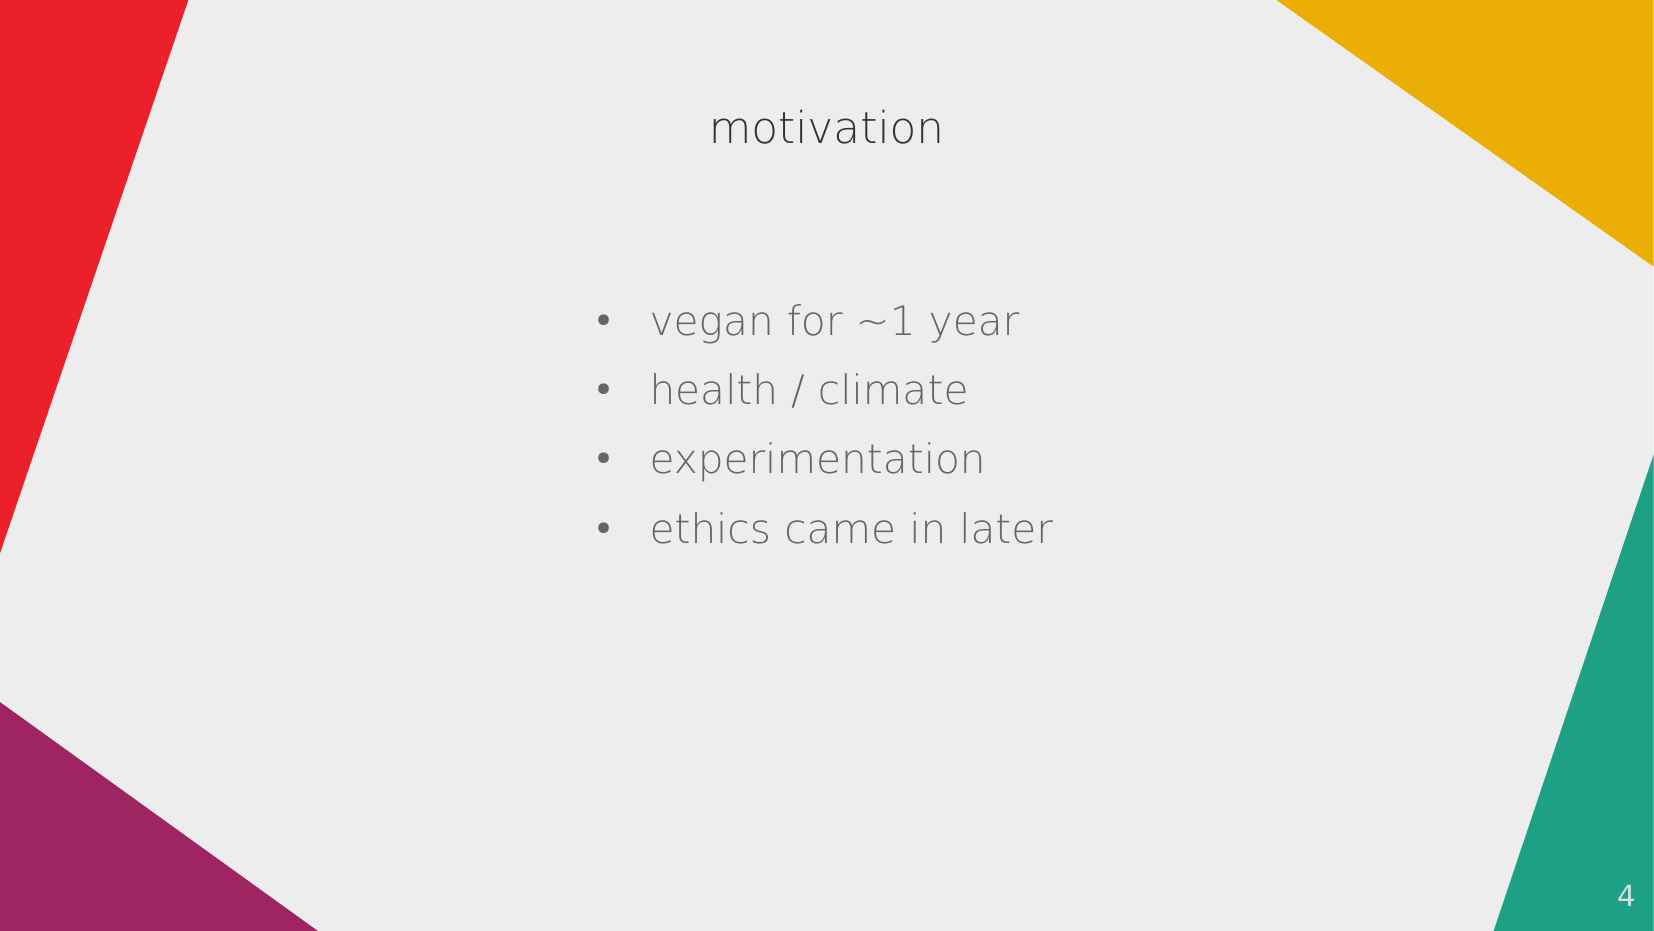

# motivation
vegan for ~1 year
health / climate
experimentation
ethics came in later
4